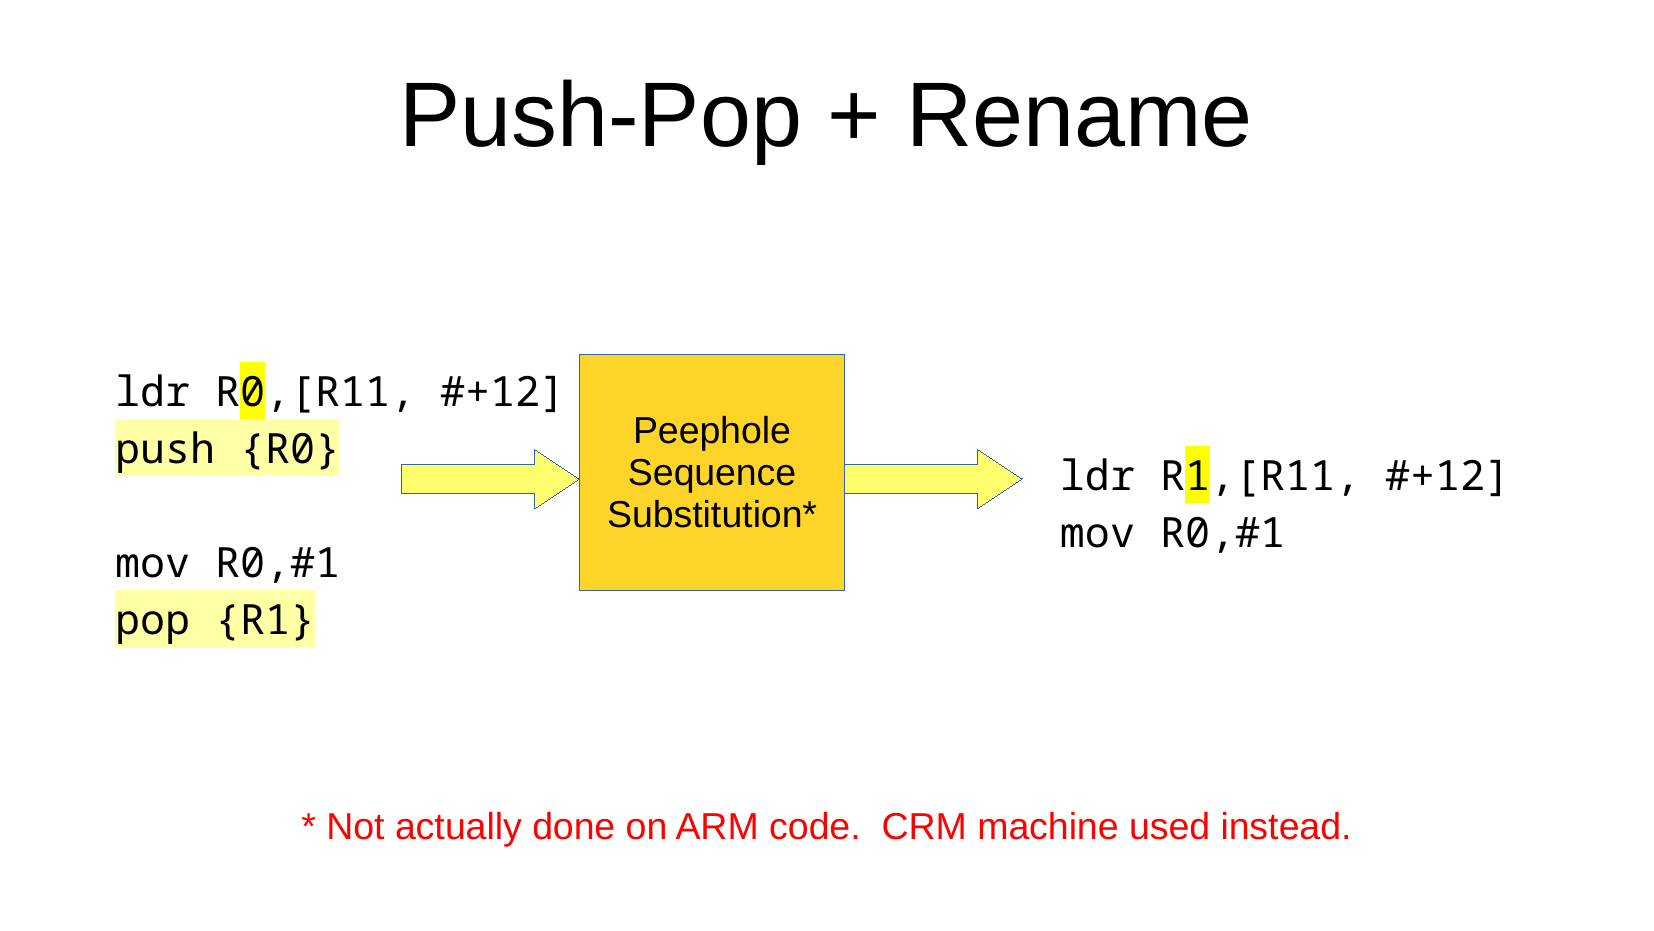

# Push-Pop + Rename
ldr R0,[R11, #+12]
push {R0}
mov R0,#1
pop {R1}
Peephole
Sequence
Substitution*
ldr R1,[R11, #+12]
mov R0,#1
* Not actually done on ARM code. CRM machine used instead.